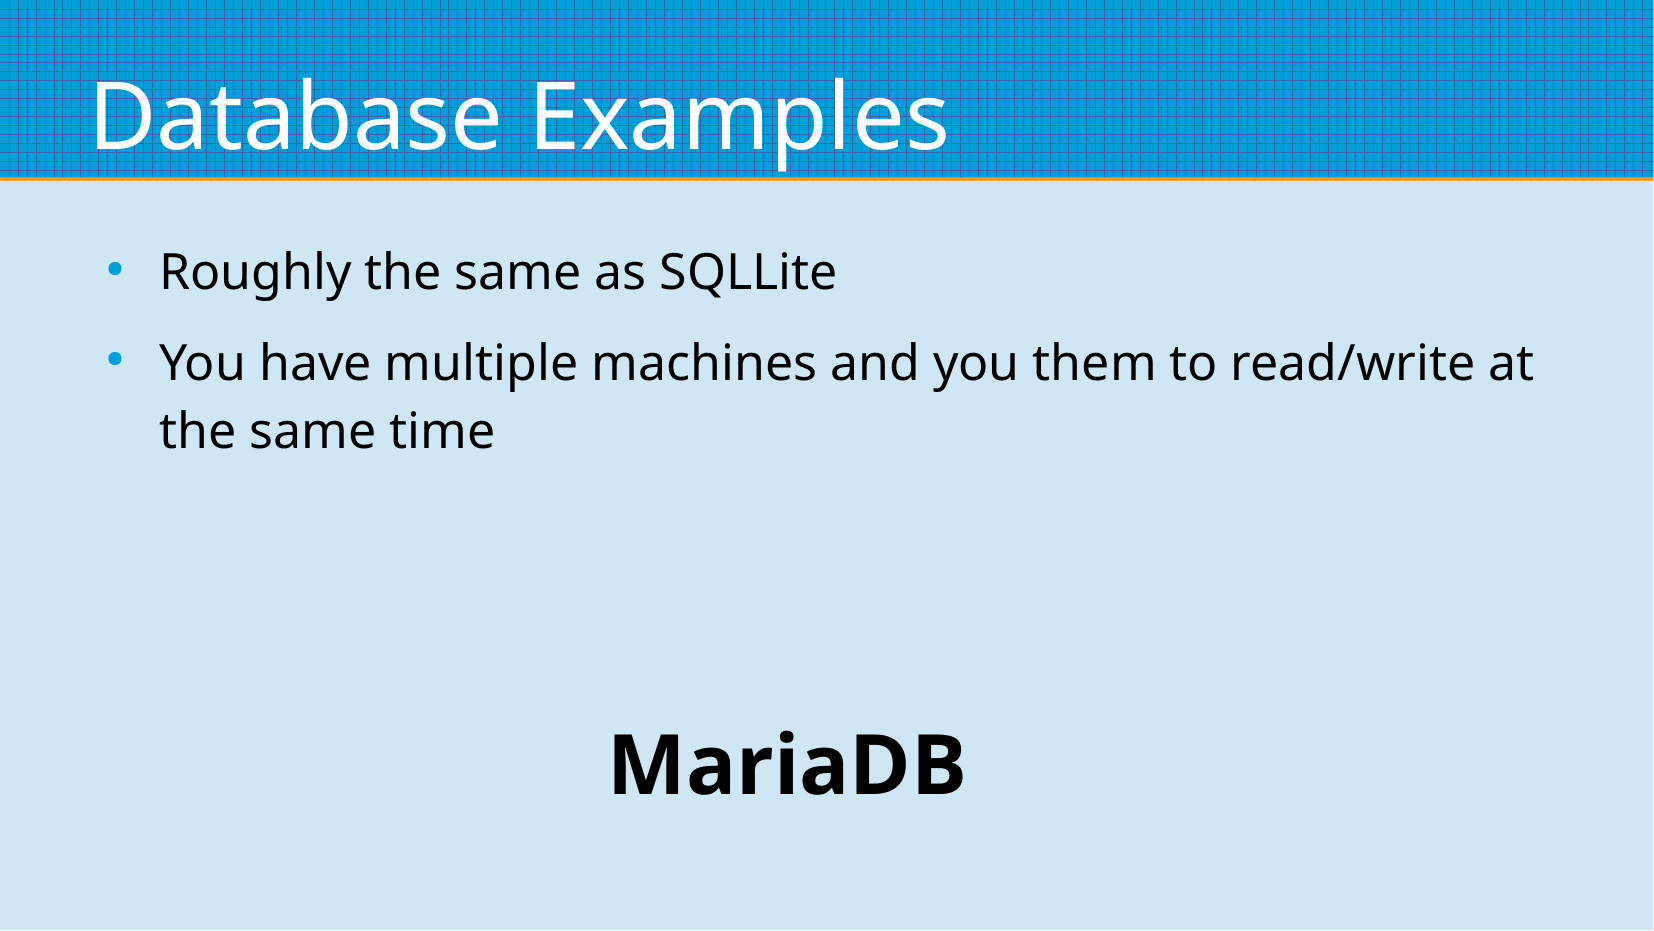

# Database Examples
Roughly the same as SQLLite
You have multiple machines and you them to read/write at the same time
MariaDB